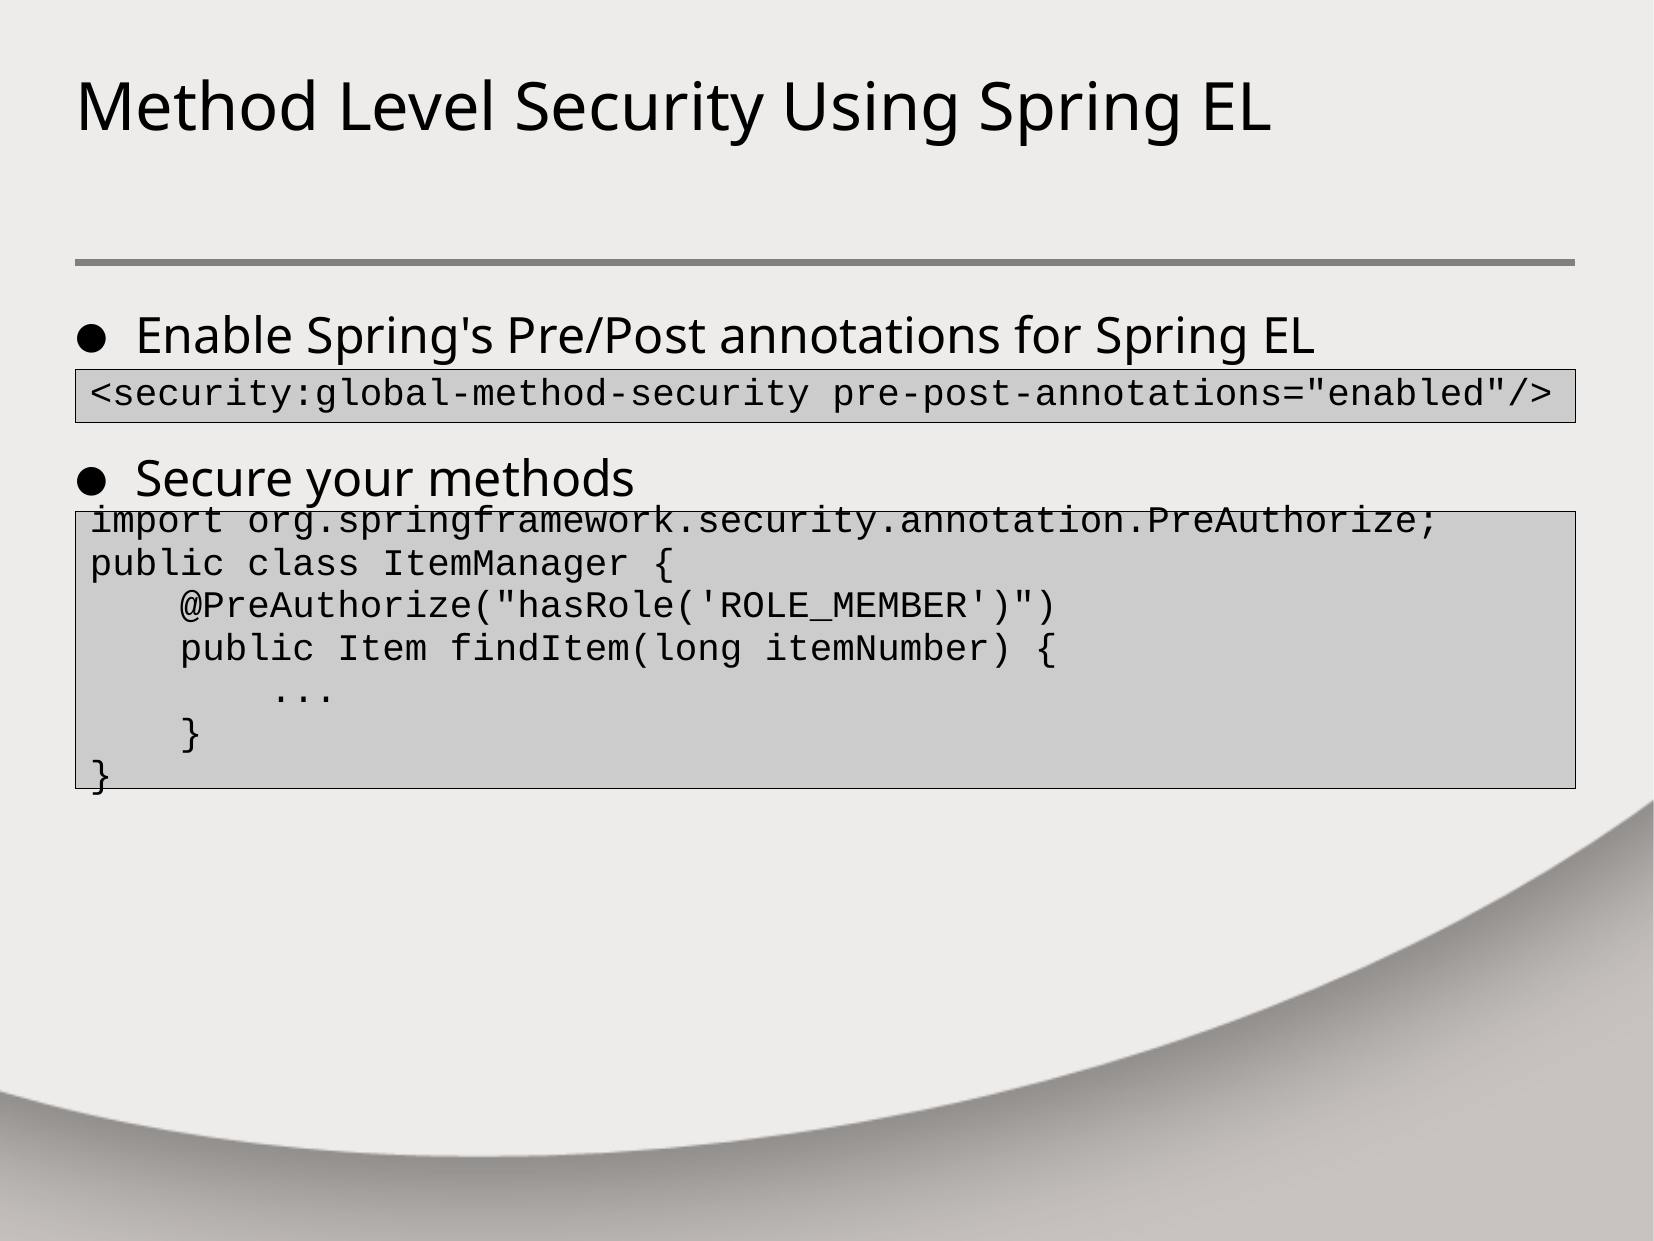

# Method Level Security Using Spring EL
Enable Spring's Pre/Post annotations for Spring EL
Secure your methods
<security:global-method-security pre-post-annotations="enabled"/>
import org.springframework.security.annotation.PreAuthorize;
public class ItemManager {
 @PreAuthorize("hasRole('ROLE_MEMBER')")
 public Item findItem(long itemNumber) {
 ...
 }
}